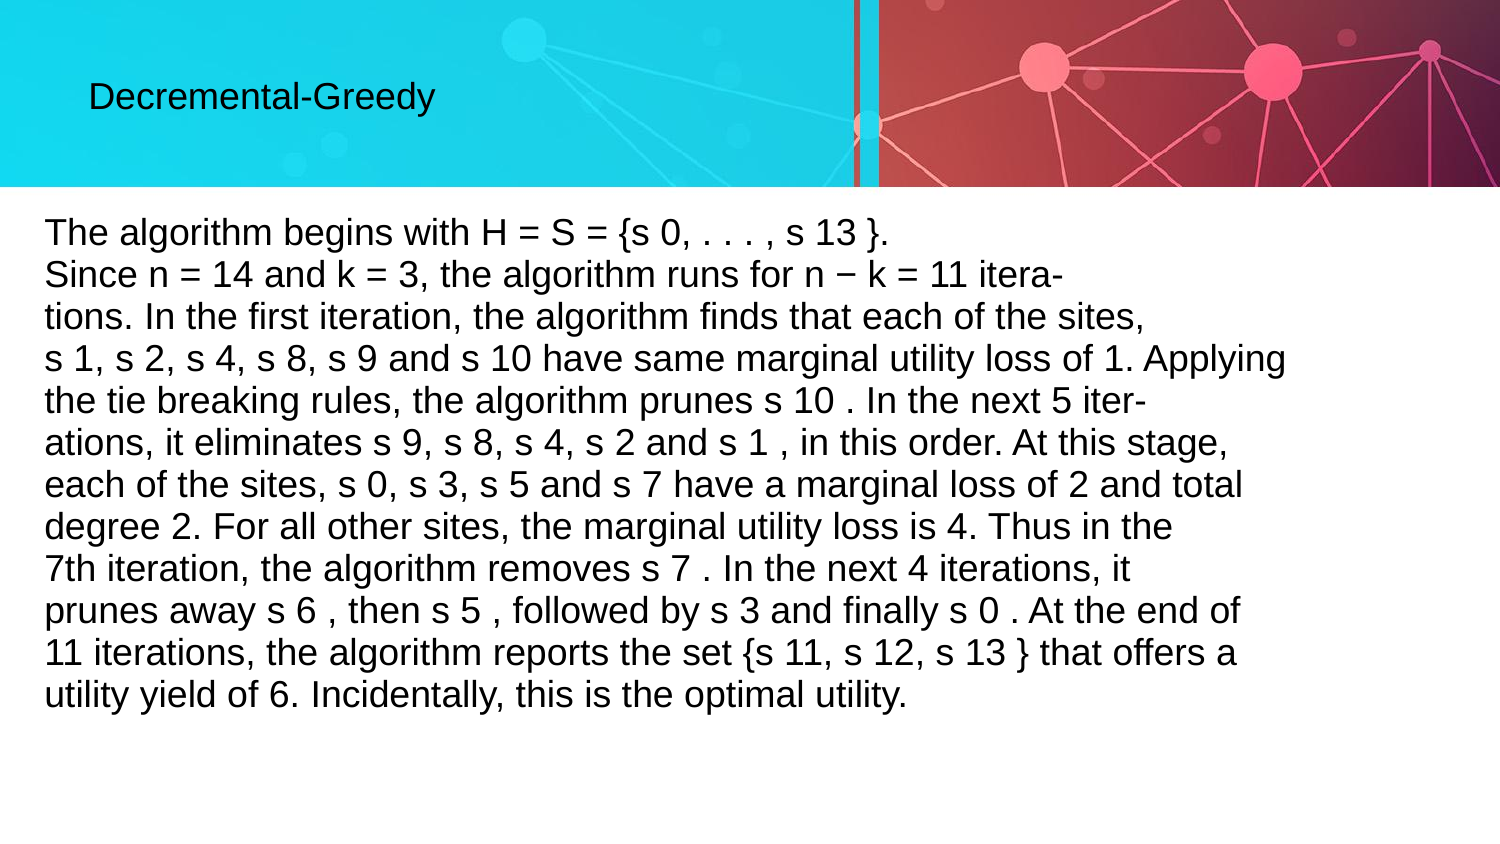

# Decremental-Greedy
The algorithm begins with H = S = {s 0, . . . , s 13 }.
Since n = 14 and k = 3, the algorithm runs for n − k = 11 itera-
tions. In the first iteration, the algorithm finds that each of the sites,
s 1, s 2, s 4, s 8, s 9 and s 10 have same marginal utility loss of 1. Applying
the tie breaking rules, the algorithm prunes s 10 . In the next 5 iter-
ations, it eliminates s 9, s 8, s 4, s 2 and s 1 , in this order. At this stage,
each of the sites, s 0, s 3, s 5 and s 7 have a marginal loss of 2 and total
degree 2. For all other sites, the marginal utility loss is 4. Thus in the
7th iteration, the algorithm removes s 7 . In the next 4 iterations, it
prunes away s 6 , then s 5 , followed by s 3 and finally s 0 . At the end of
11 iterations, the algorithm reports the set {s 11, s 12, s 13 } that offers a
utility yield of 6. Incidentally, this is the optimal utility.